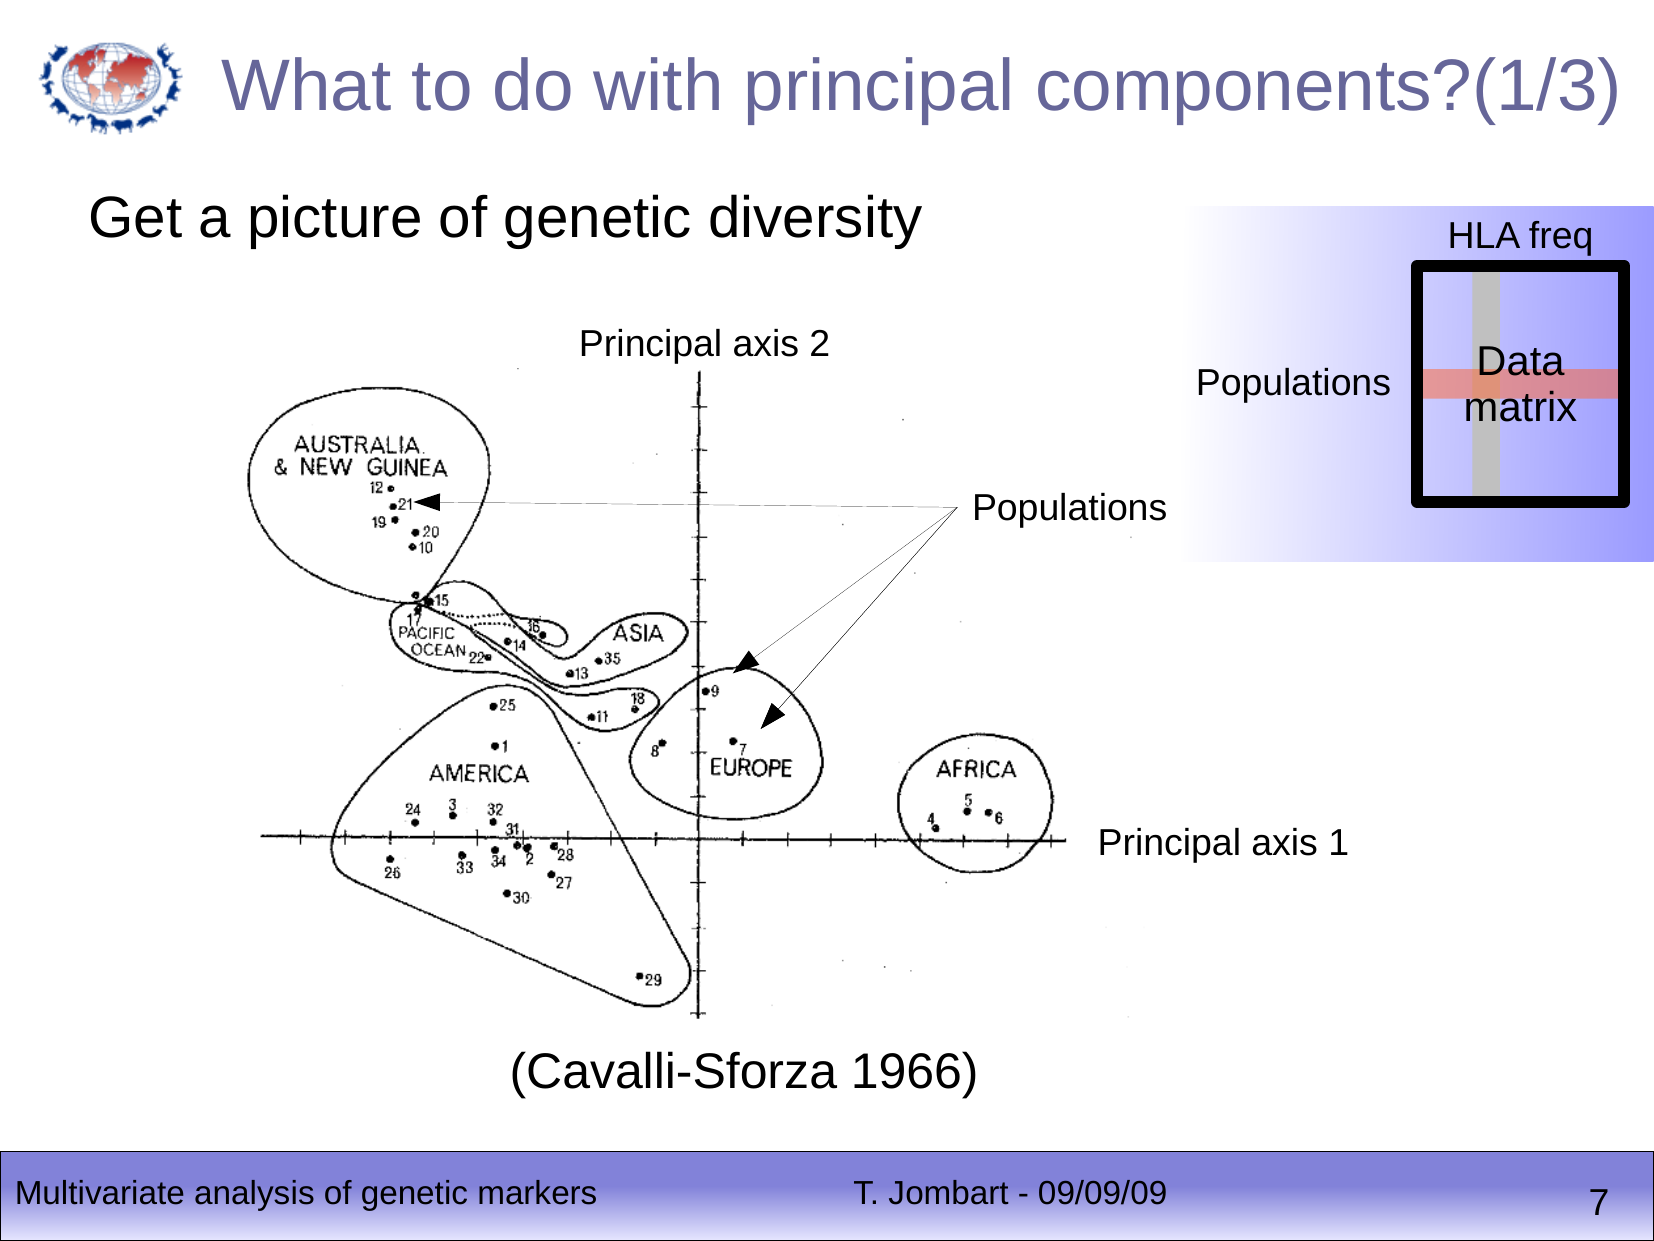

What to do with principal components?(1/3)
	Get a picture of genetic diversity
HLA freq
Data
matrix
Principal axis 2
Populations
Populations
Principal axis 1
(Cavalli-Sforza 1966)
Multivariate analysis of genetic markers
T. Jombart - 09/09/09
7